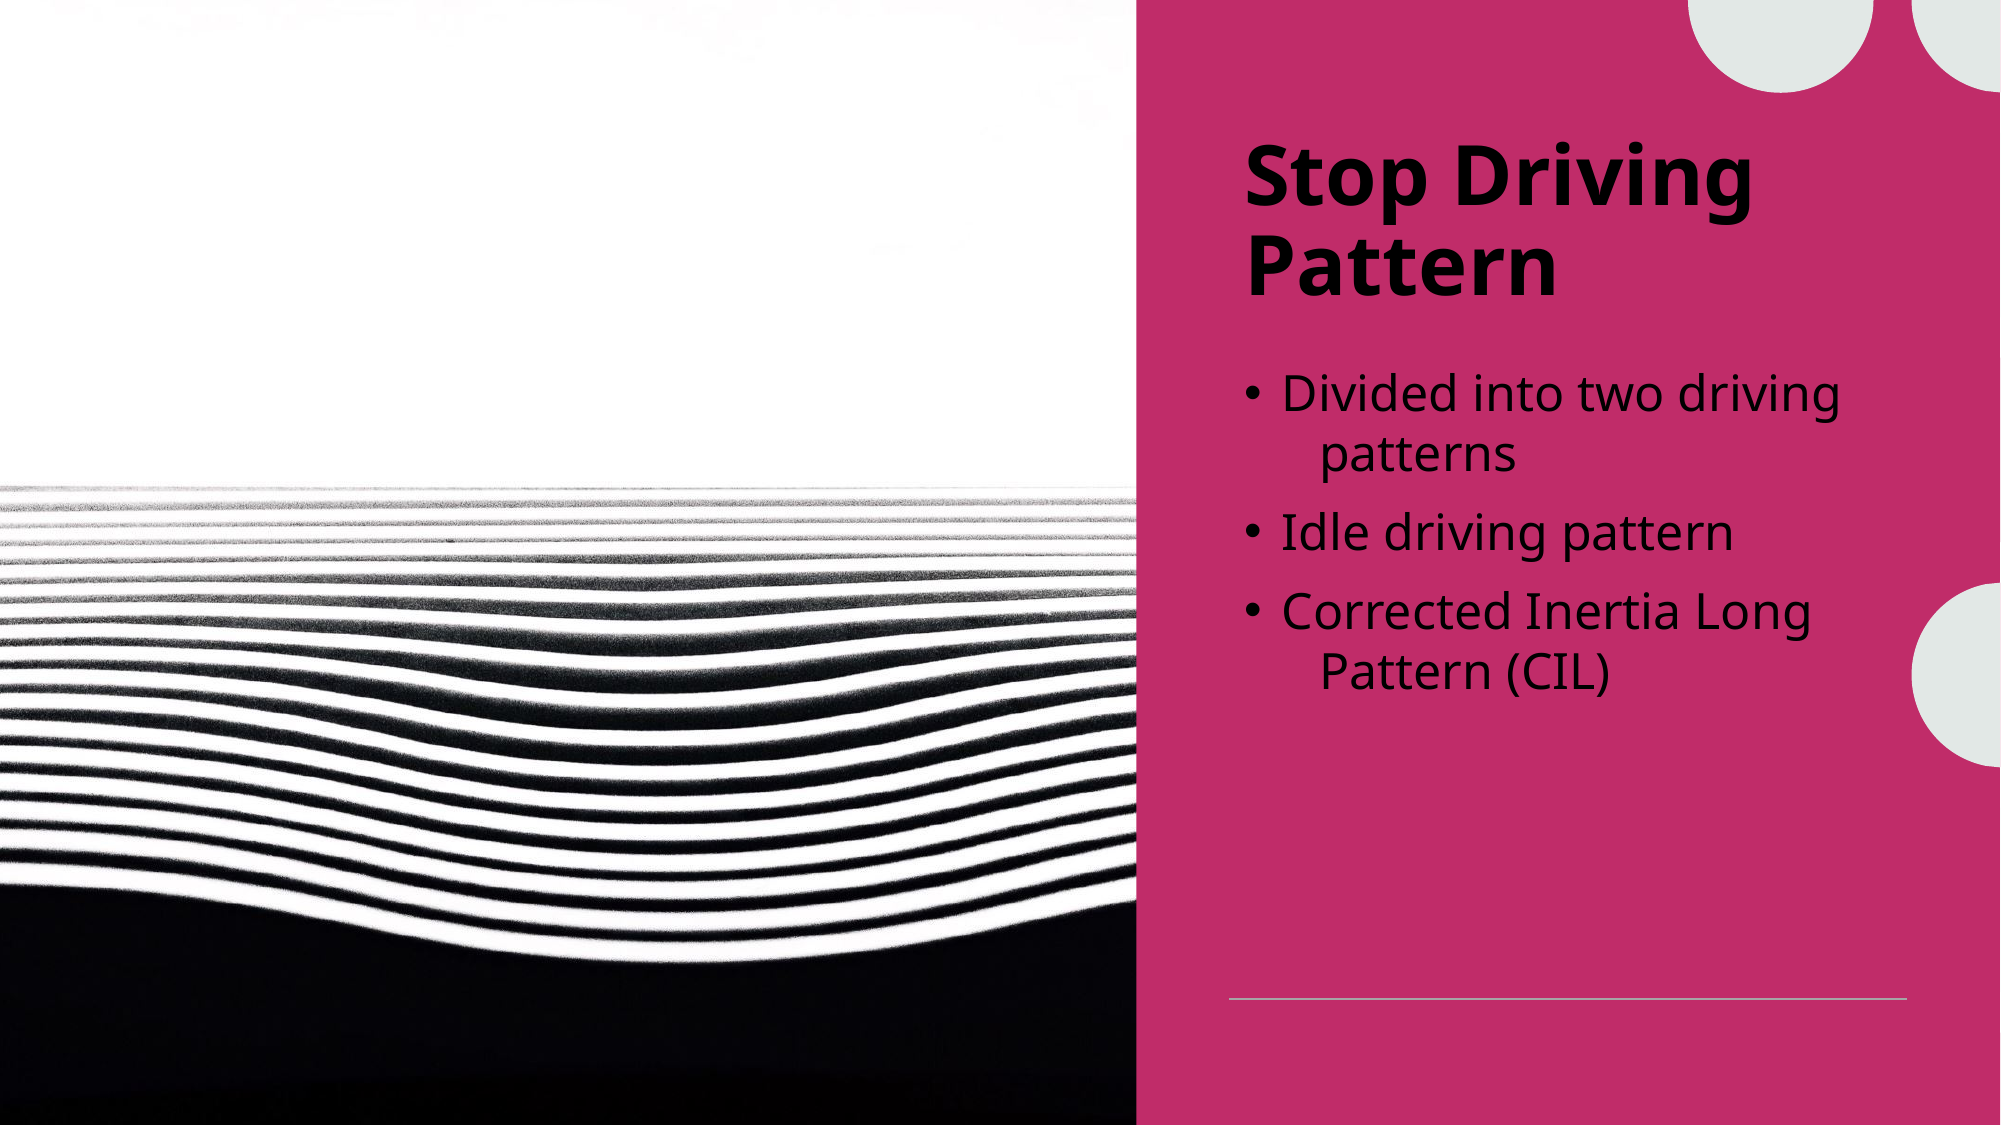

# Stop Driving Pattern
Divided into two driving patterns
Idle driving pattern
Corrected Inertia Long Pattern (CIL)